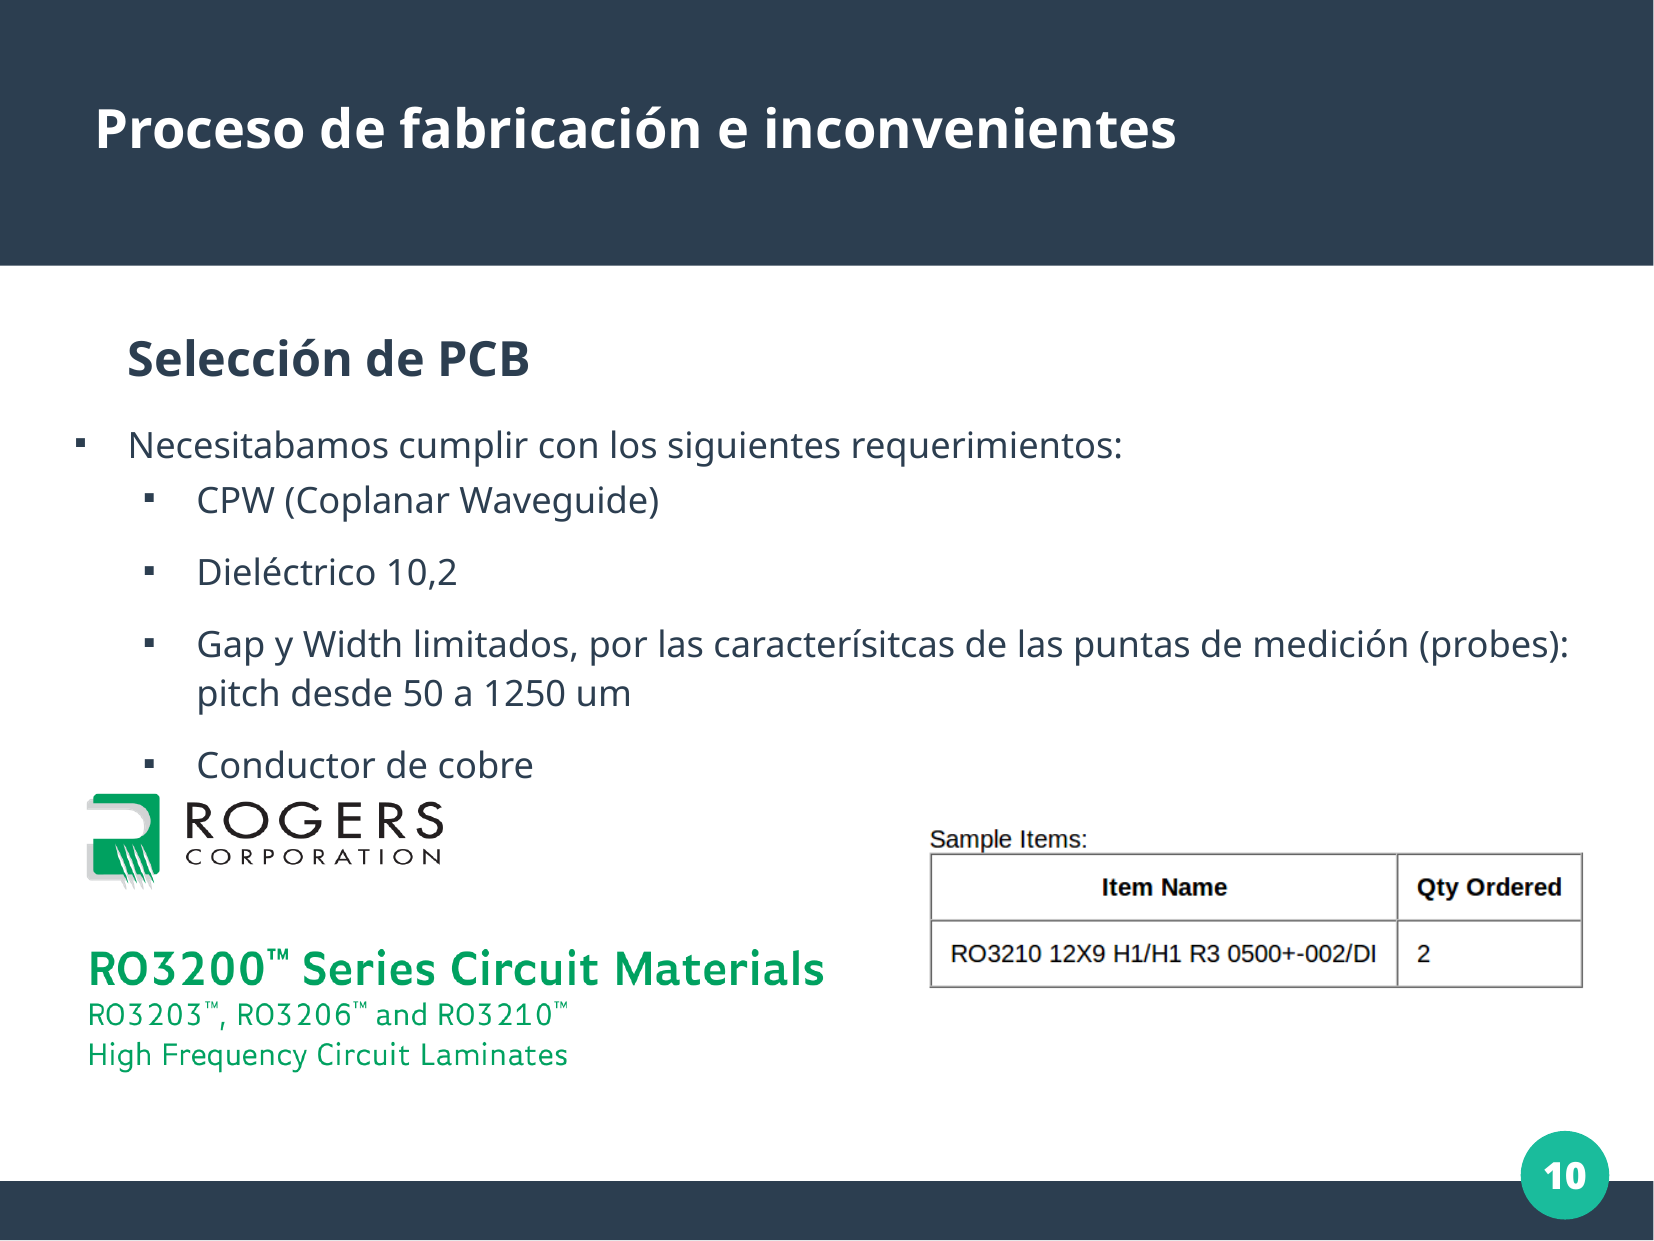

# Proceso de fabricación e inconvenientes
Selección de PCB
Necesitabamos cumplir con los siguientes requerimientos:
CPW (Coplanar Waveguide)
Dieléctrico 10,2
Gap y Width limitados, por las caracterísitcas de las puntas de medición (probes): pitch desde 50 a 1250 um
Conductor de cobre
10